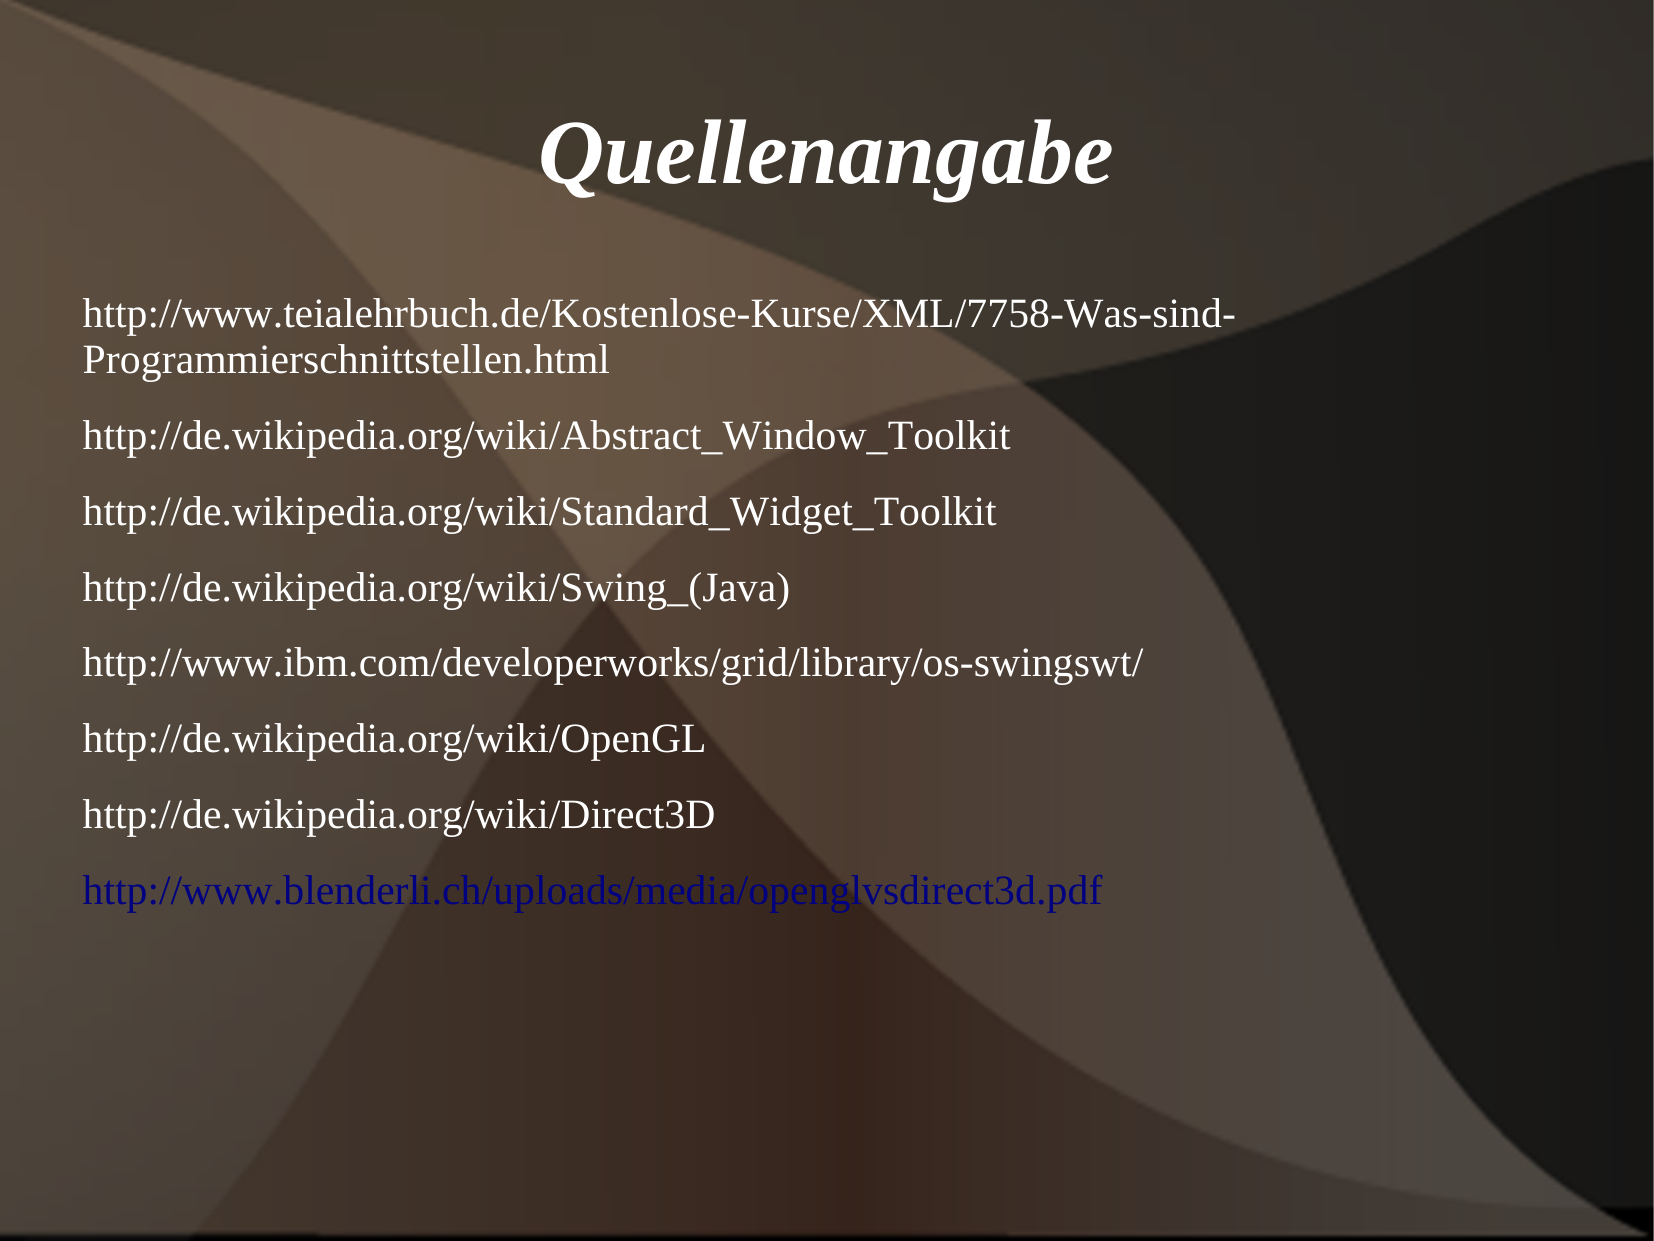

# Quellenangabe
http://www.teialehrbuch.de/Kostenlose-Kurse/XML/7758-Was-sind-Programmierschnittstellen.html
http://de.wikipedia.org/wiki/Abstract_Window_Toolkit
http://de.wikipedia.org/wiki/Standard_Widget_Toolkit
http://de.wikipedia.org/wiki/Swing_(Java)
http://www.ibm.com/developerworks/grid/library/os-swingswt/
http://de.wikipedia.org/wiki/OpenGL
http://de.wikipedia.org/wiki/Direct3D
http://www.blenderli.ch/uploads/media/openglvsdirect3d.pdf